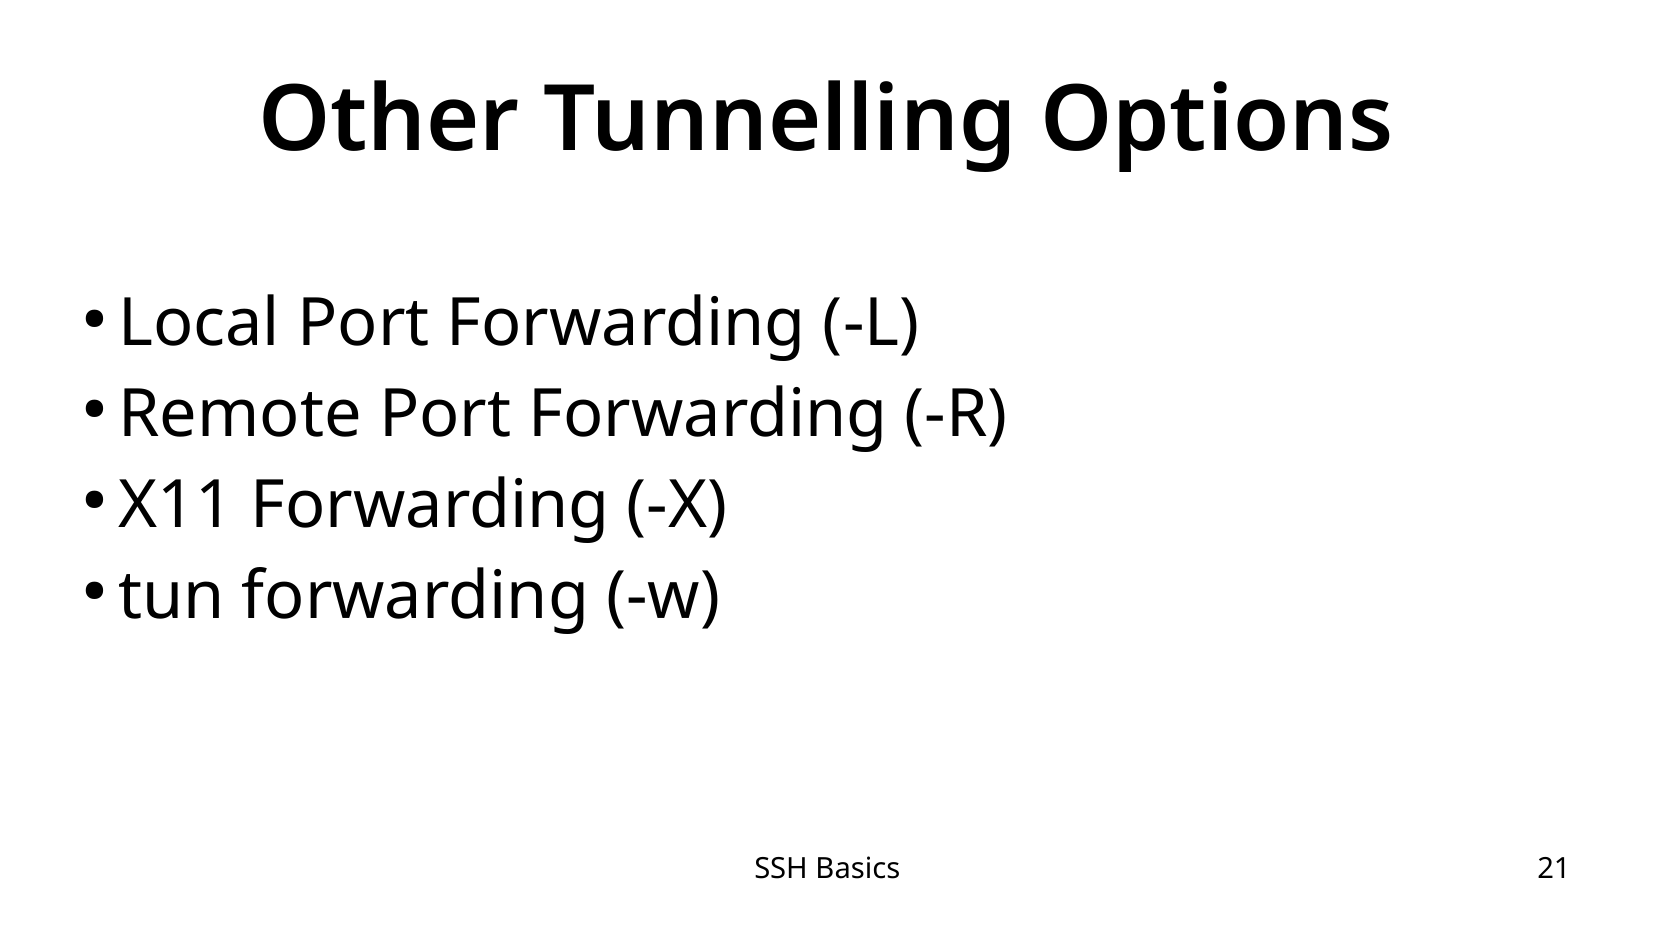

# Other Tunnelling Options
Local Port Forwarding (-L)
Remote Port Forwarding (-R)
X11 Forwarding (-X)
tun forwarding (-w)
SSH Basics
21